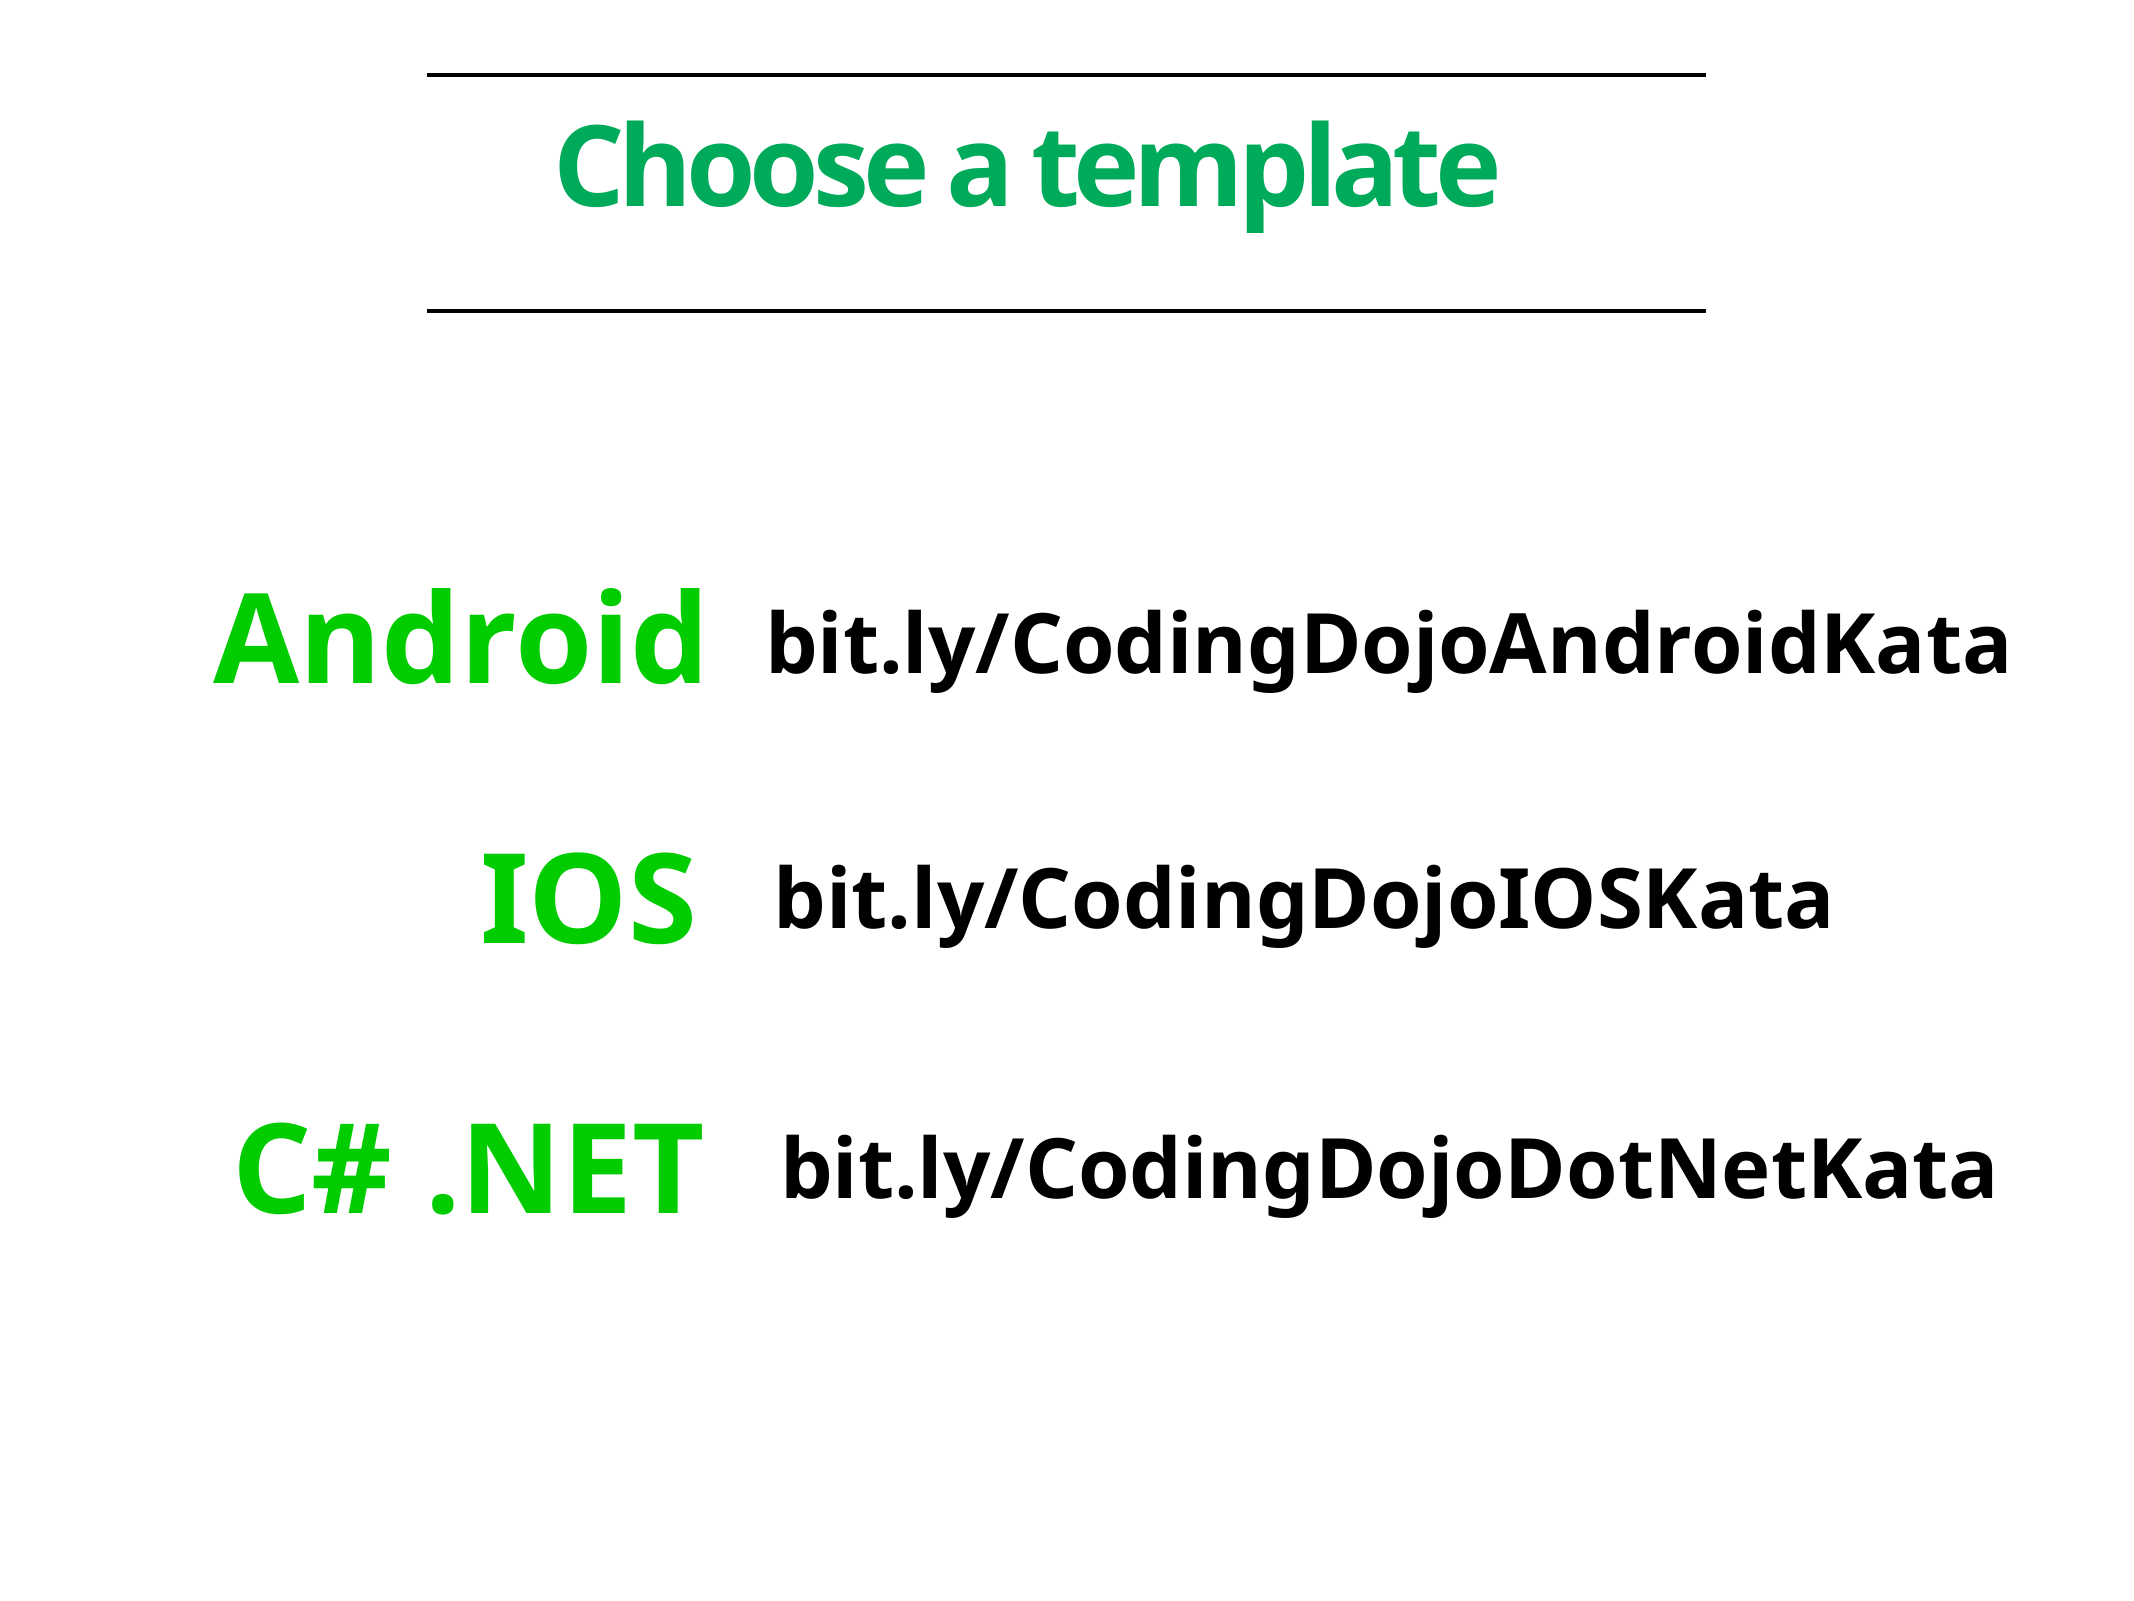

# Choose a template
Android
bit.ly/CodingDojoAndroidKata
IOS
bit.ly/CodingDojoIOSKata
C# .NET
bit.ly/CodingDojoDotNetKata